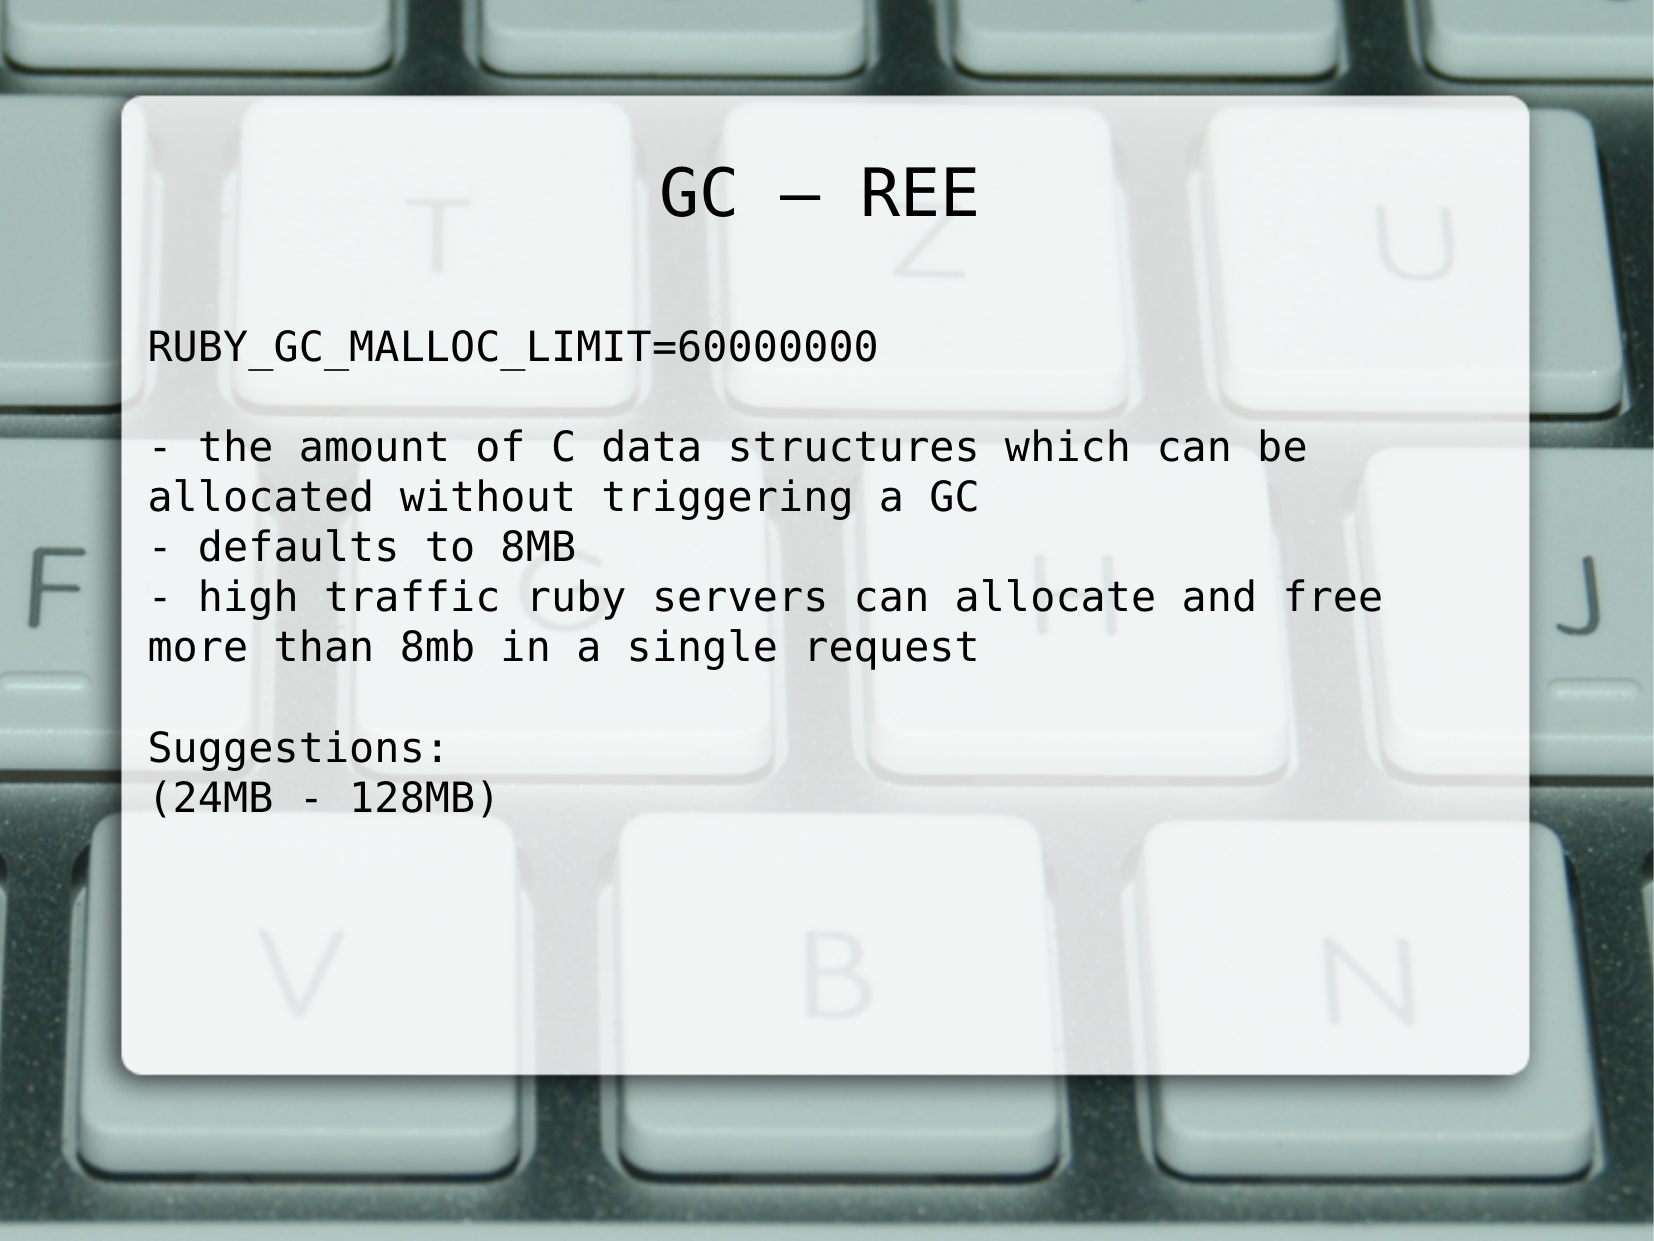

# GC – REE
RUBY_GC_MALLOC_LIMIT=60000000
- the amount of C data structures which can be allocated without triggering a GC
- defaults to 8MB
- high traffic ruby servers can allocate and free more than 8mb in a single request
Suggestions:
(24MB - 128MB)